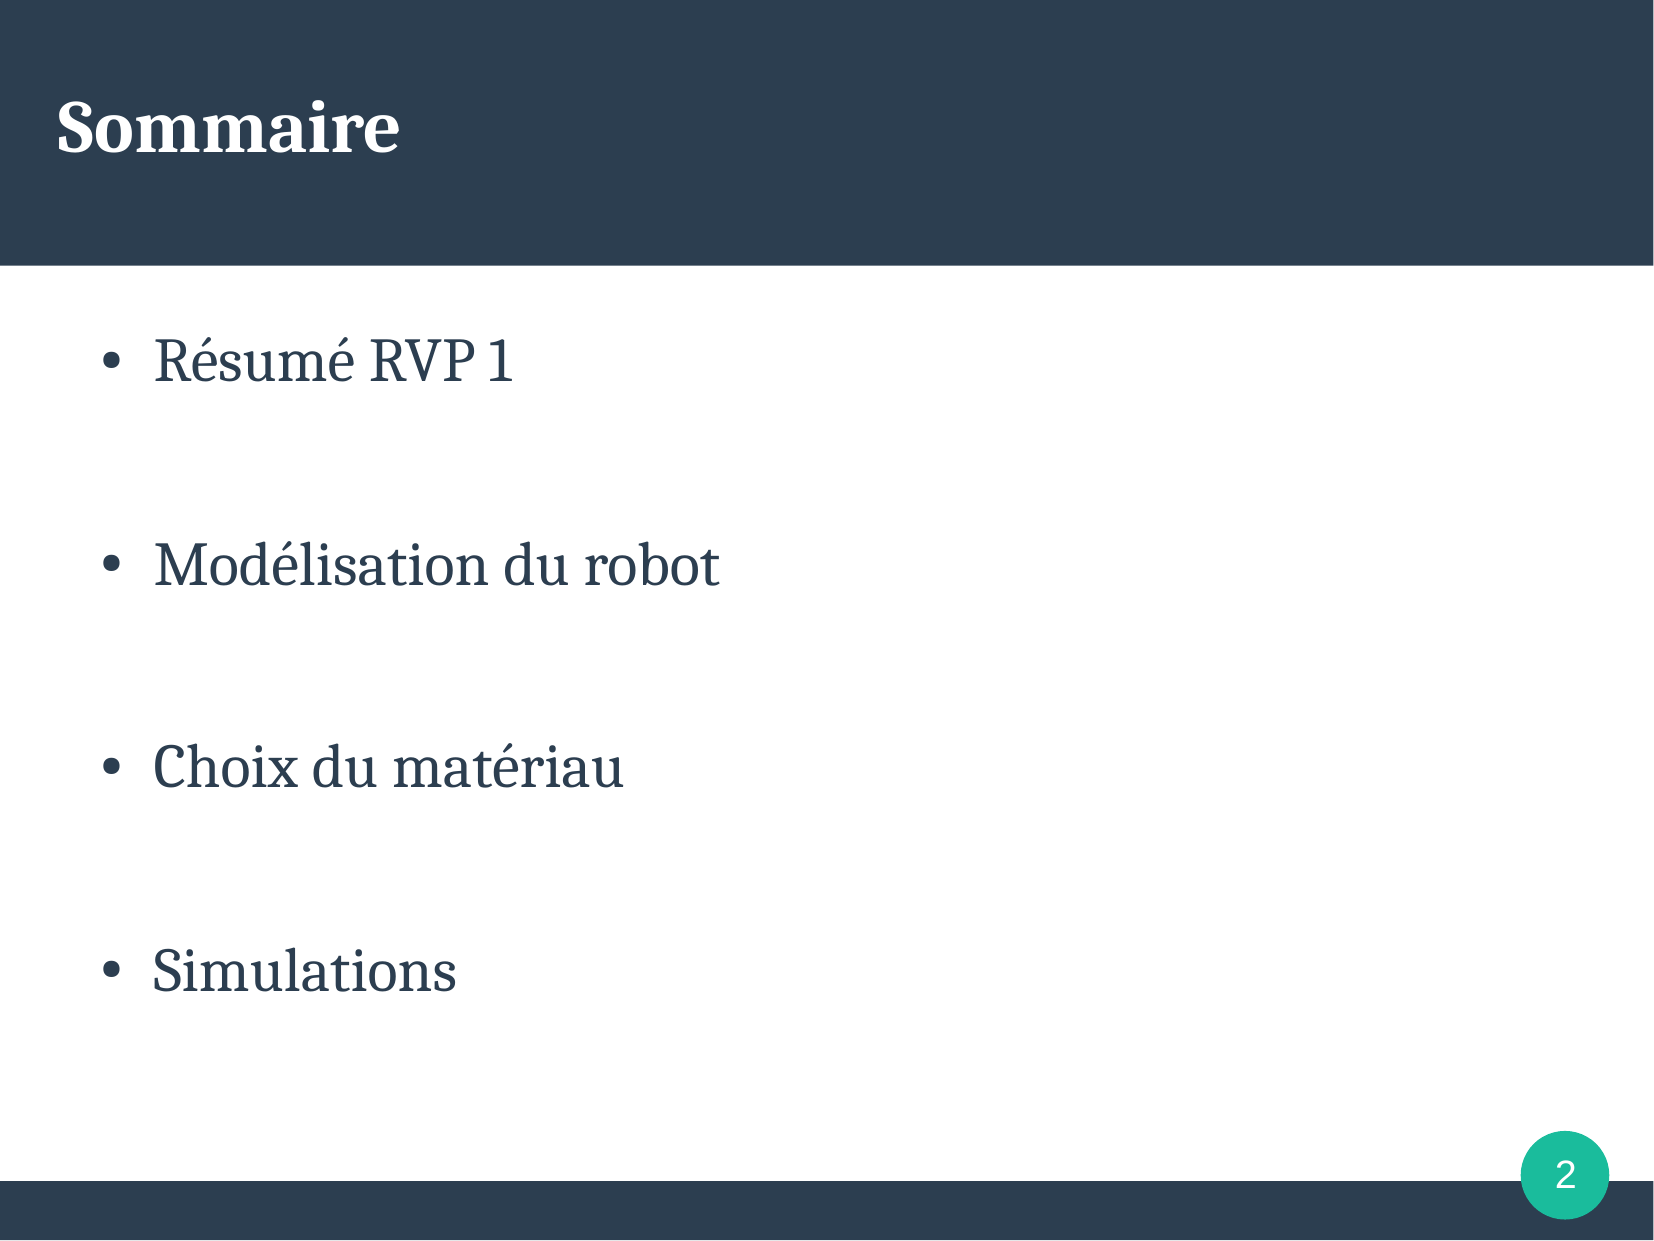

# Sommaire
Résumé RVP 1
Modélisation du robot
Choix du matériau
Simulations
2